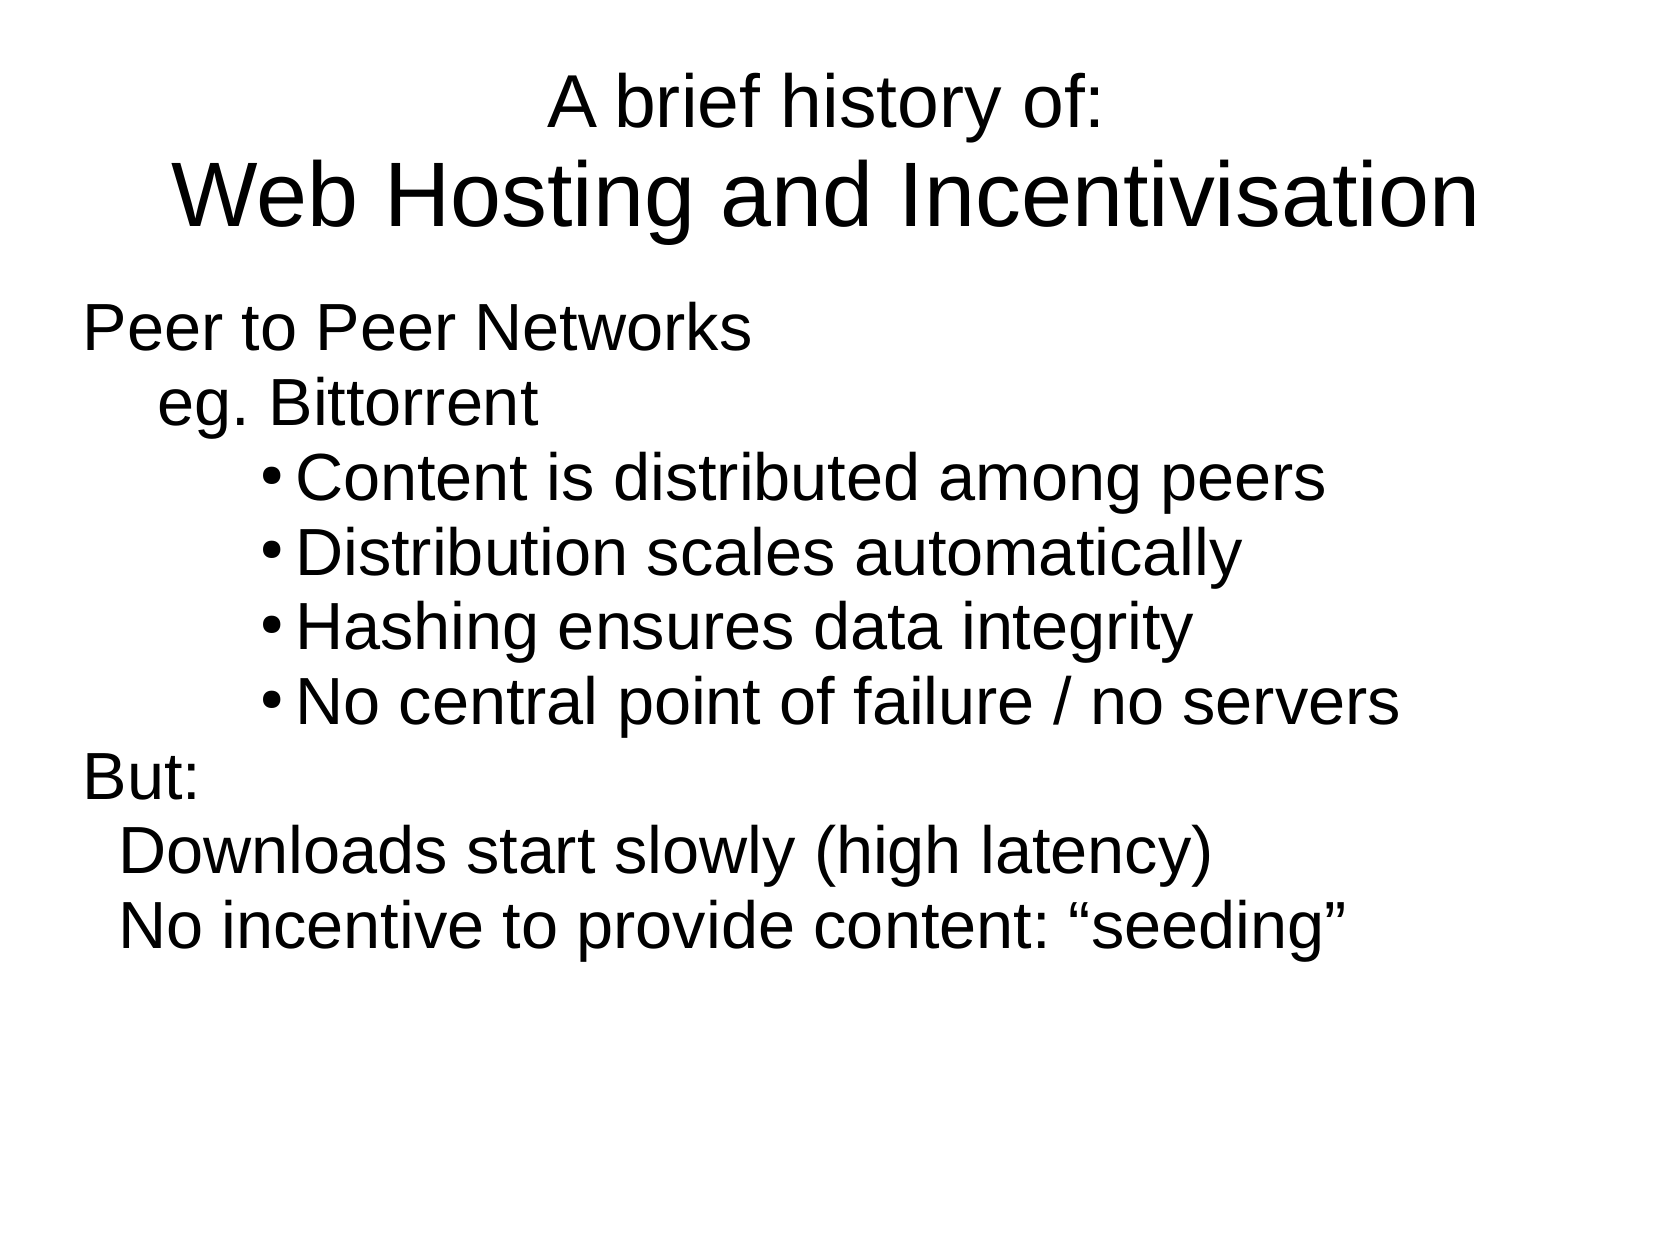

# A brief history of: Web Hosting and Incentivisation
Peer to Peer Networks
	eg. Bittorrent
Content is distributed among peers
Distribution scales automatically
Hashing ensures data integrity
No central point of failure / no servers
But:
Downloads start slowly (high latency)
No incentive to provide content: “seeding”